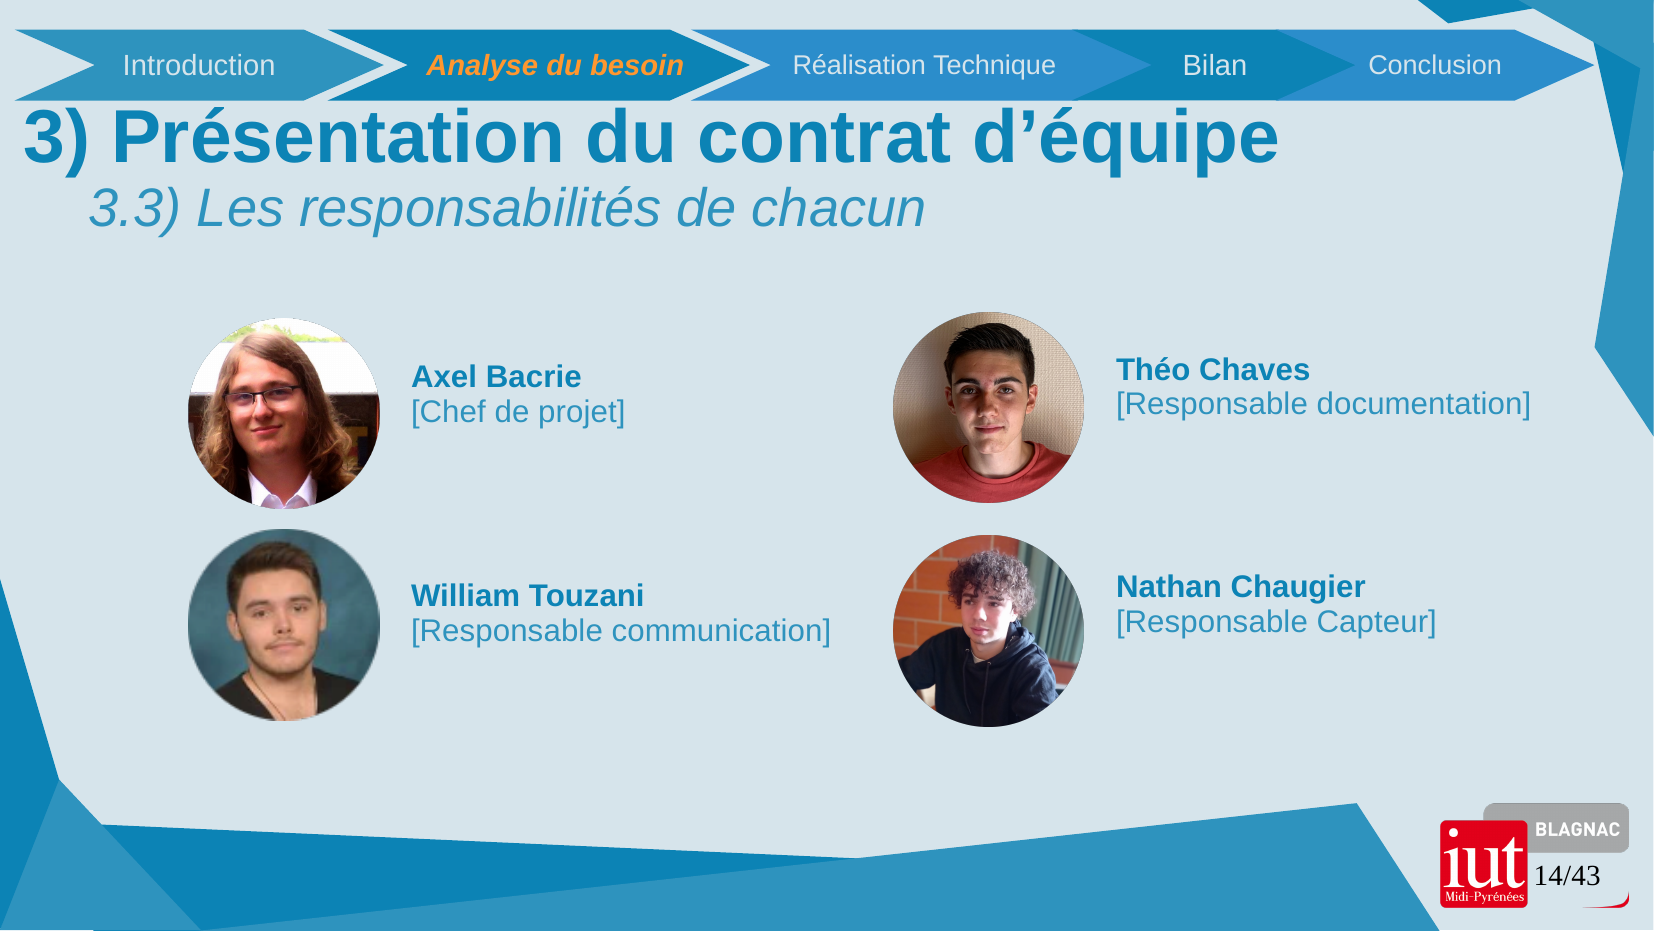

Bilan
Introduction
 Analyse du besoin
Réalisation Technique
Conclusion
# 3) Présentation du contrat d’équipe
3.3) Les responsabilités de chacun
Théo Chaves
[Responsable documentation]
Nathan Chaugier
[Responsable Capteur]
Axel Bacrie
[Chef de projet]
William Touzani
[Responsable communication]
14